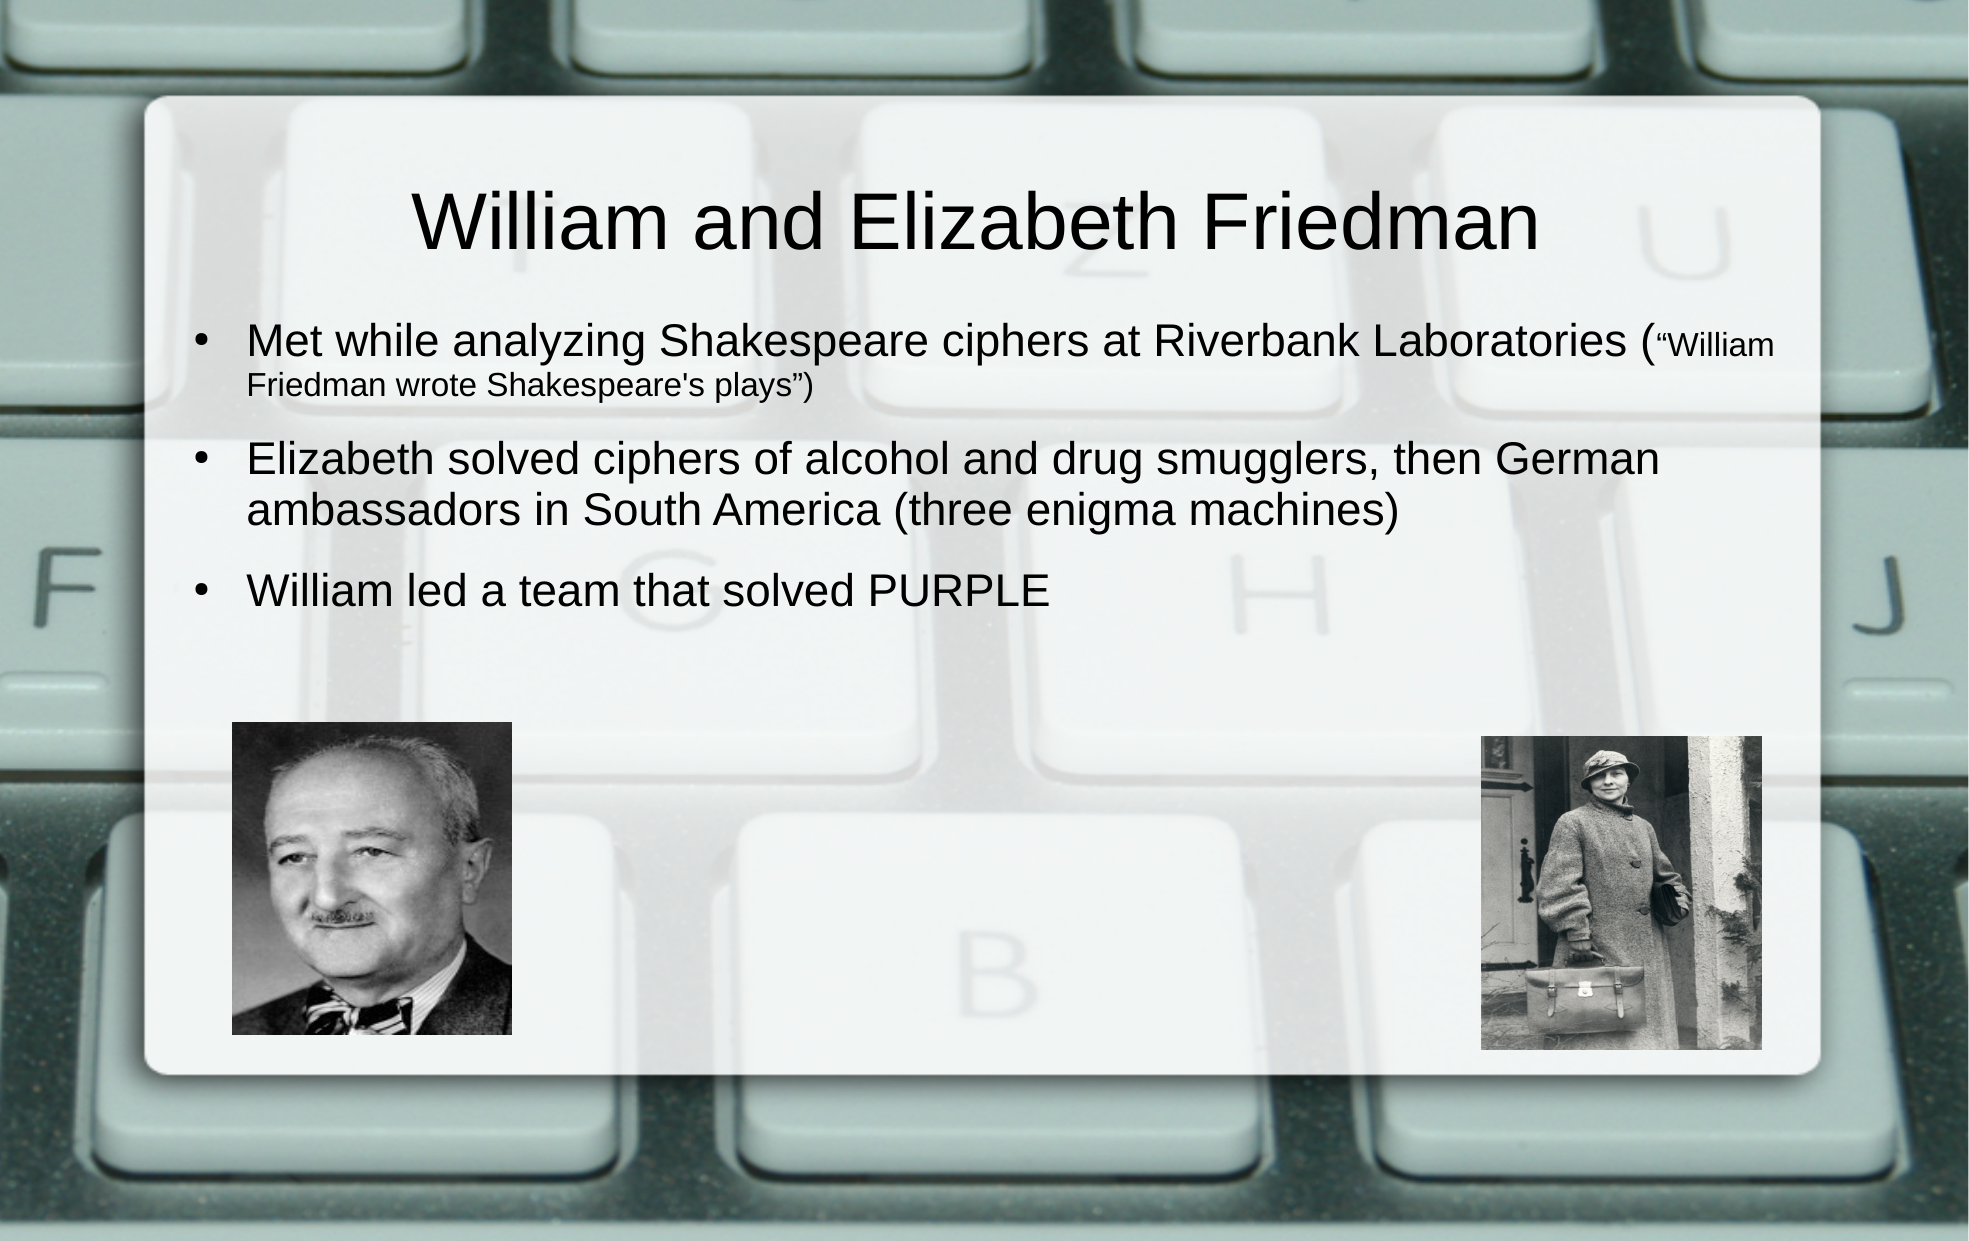

# William and Elizabeth Friedman
Met while analyzing Shakespeare ciphers at Riverbank Laboratories (“William Friedman wrote Shakespeare's plays”)
Elizabeth solved ciphers of alcohol and drug smugglers, then German ambassadors in South America (three enigma machines)
William led a team that solved PURPLE